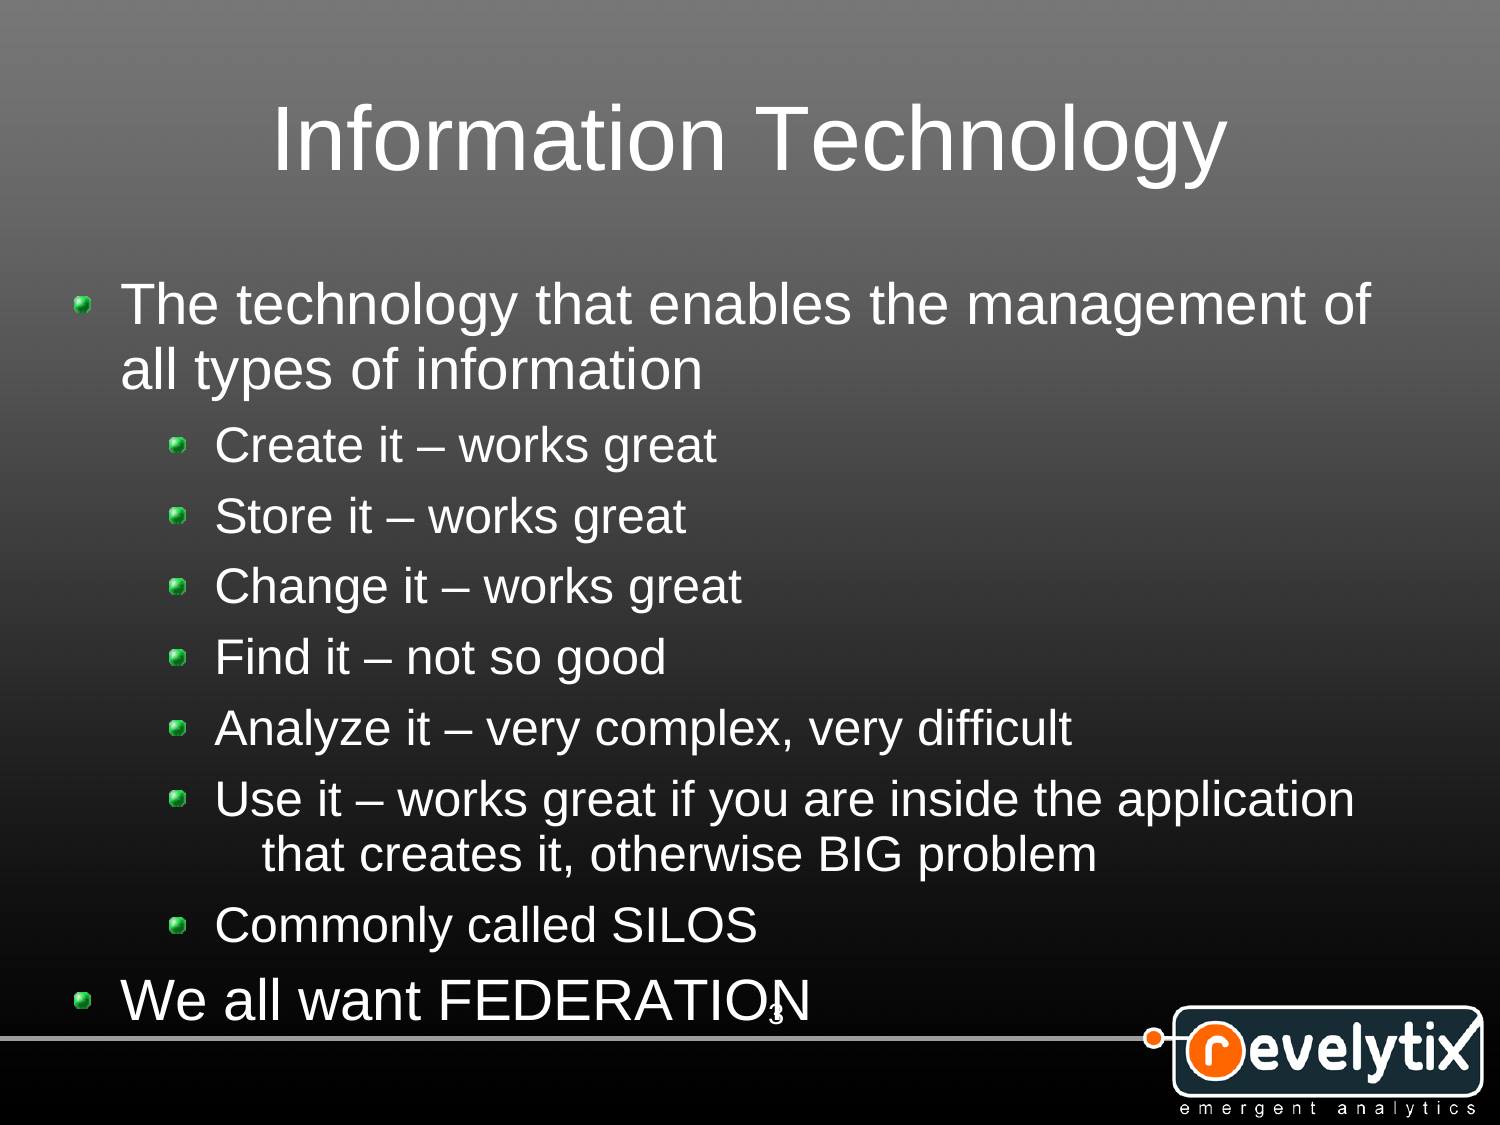

# Information Technology
The technology that enables the management of all types of information
Create it – works great
Store it – works great
Change it – works great
Find it – not so good
Analyze it – very complex, very difficult
Use it – works great if you are inside the application that creates it, otherwise BIG problem
Commonly called SILOS
We all want FEDERATION
3